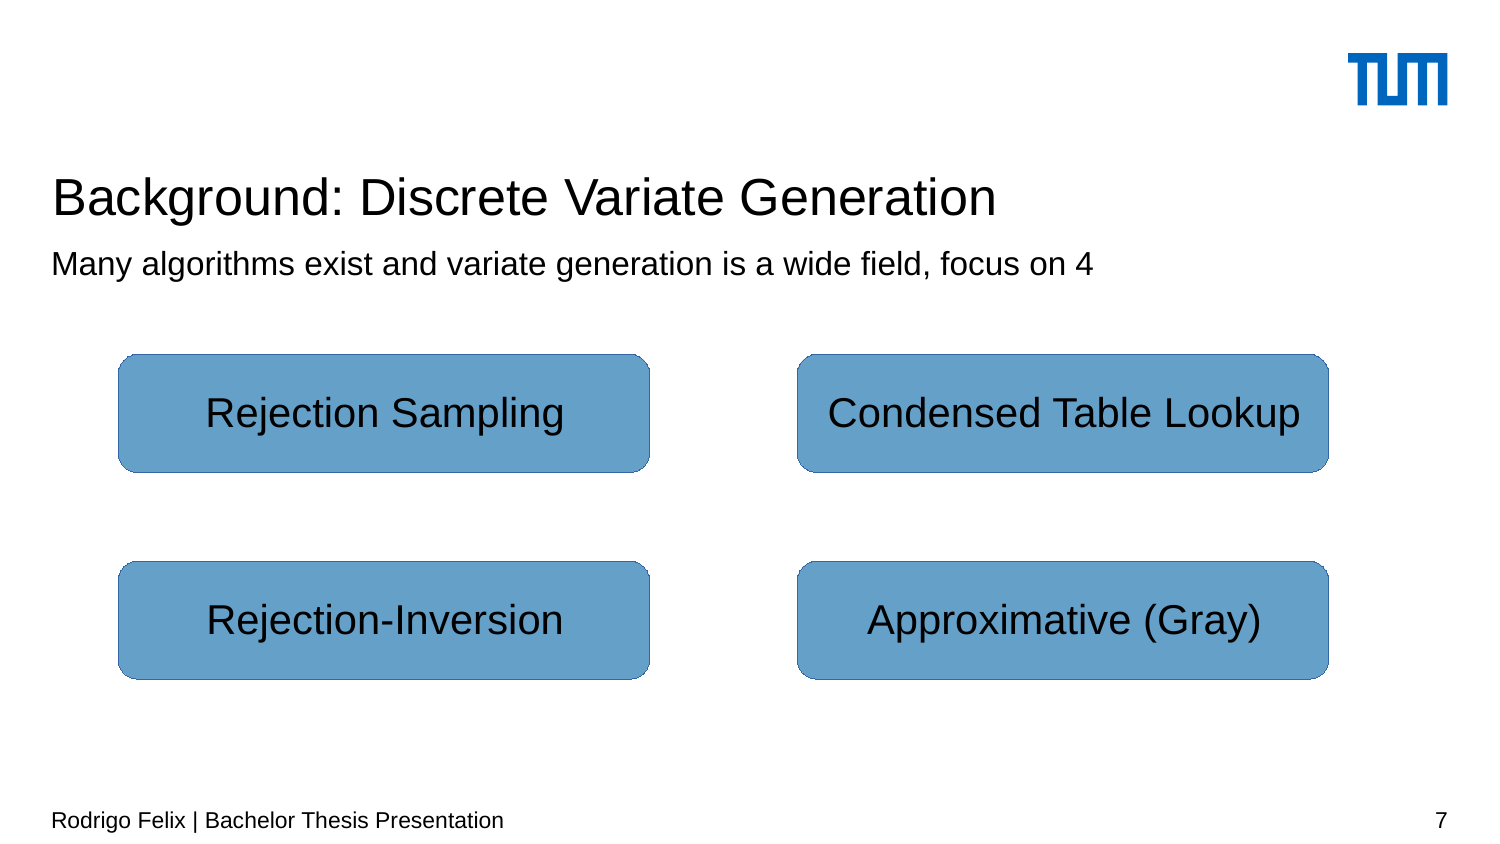

# Background: Discrete Variate Generation
Many algorithms exist and variate generation is a wide field, focus on 4
Rejection Sampling
Condensed Table Lookup
Rejection-Inversion
Approximative (Gray)
Rodrigo Felix | Bachelor Thesis Presentation
7